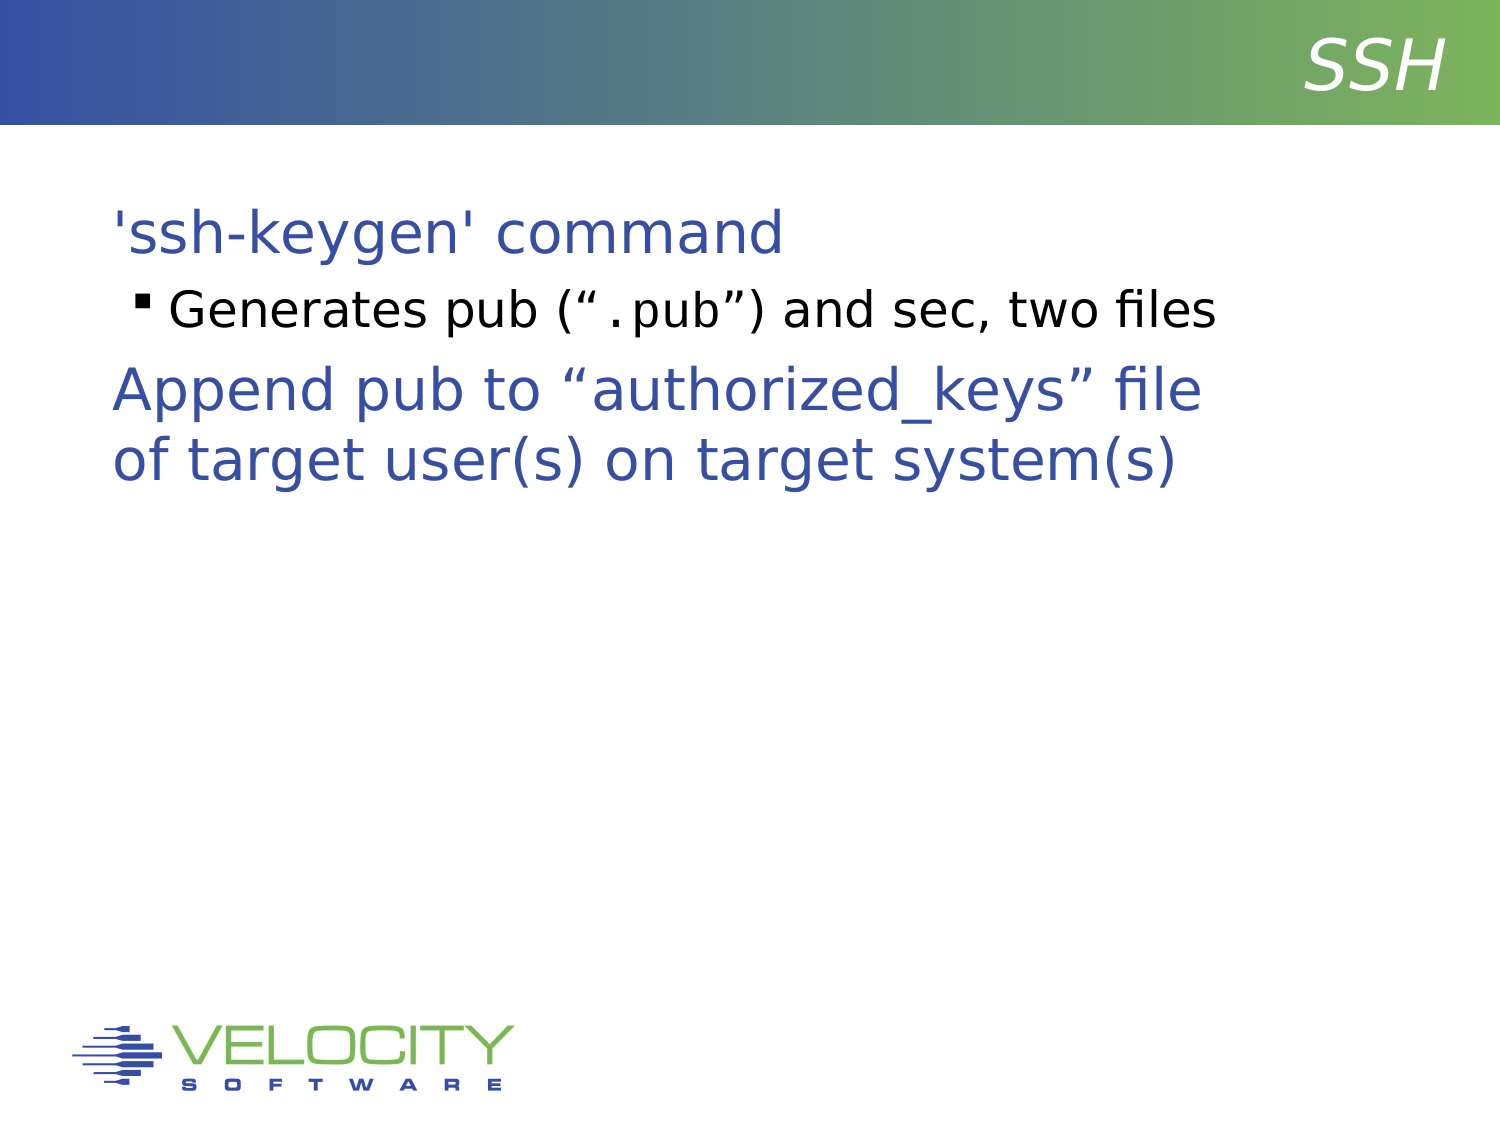

# SSH
'ssh-keygen' command
Generates pub (“.pub”) and sec, two files
Append pub to “authorized_keys” file
of target user(s) on target system(s)